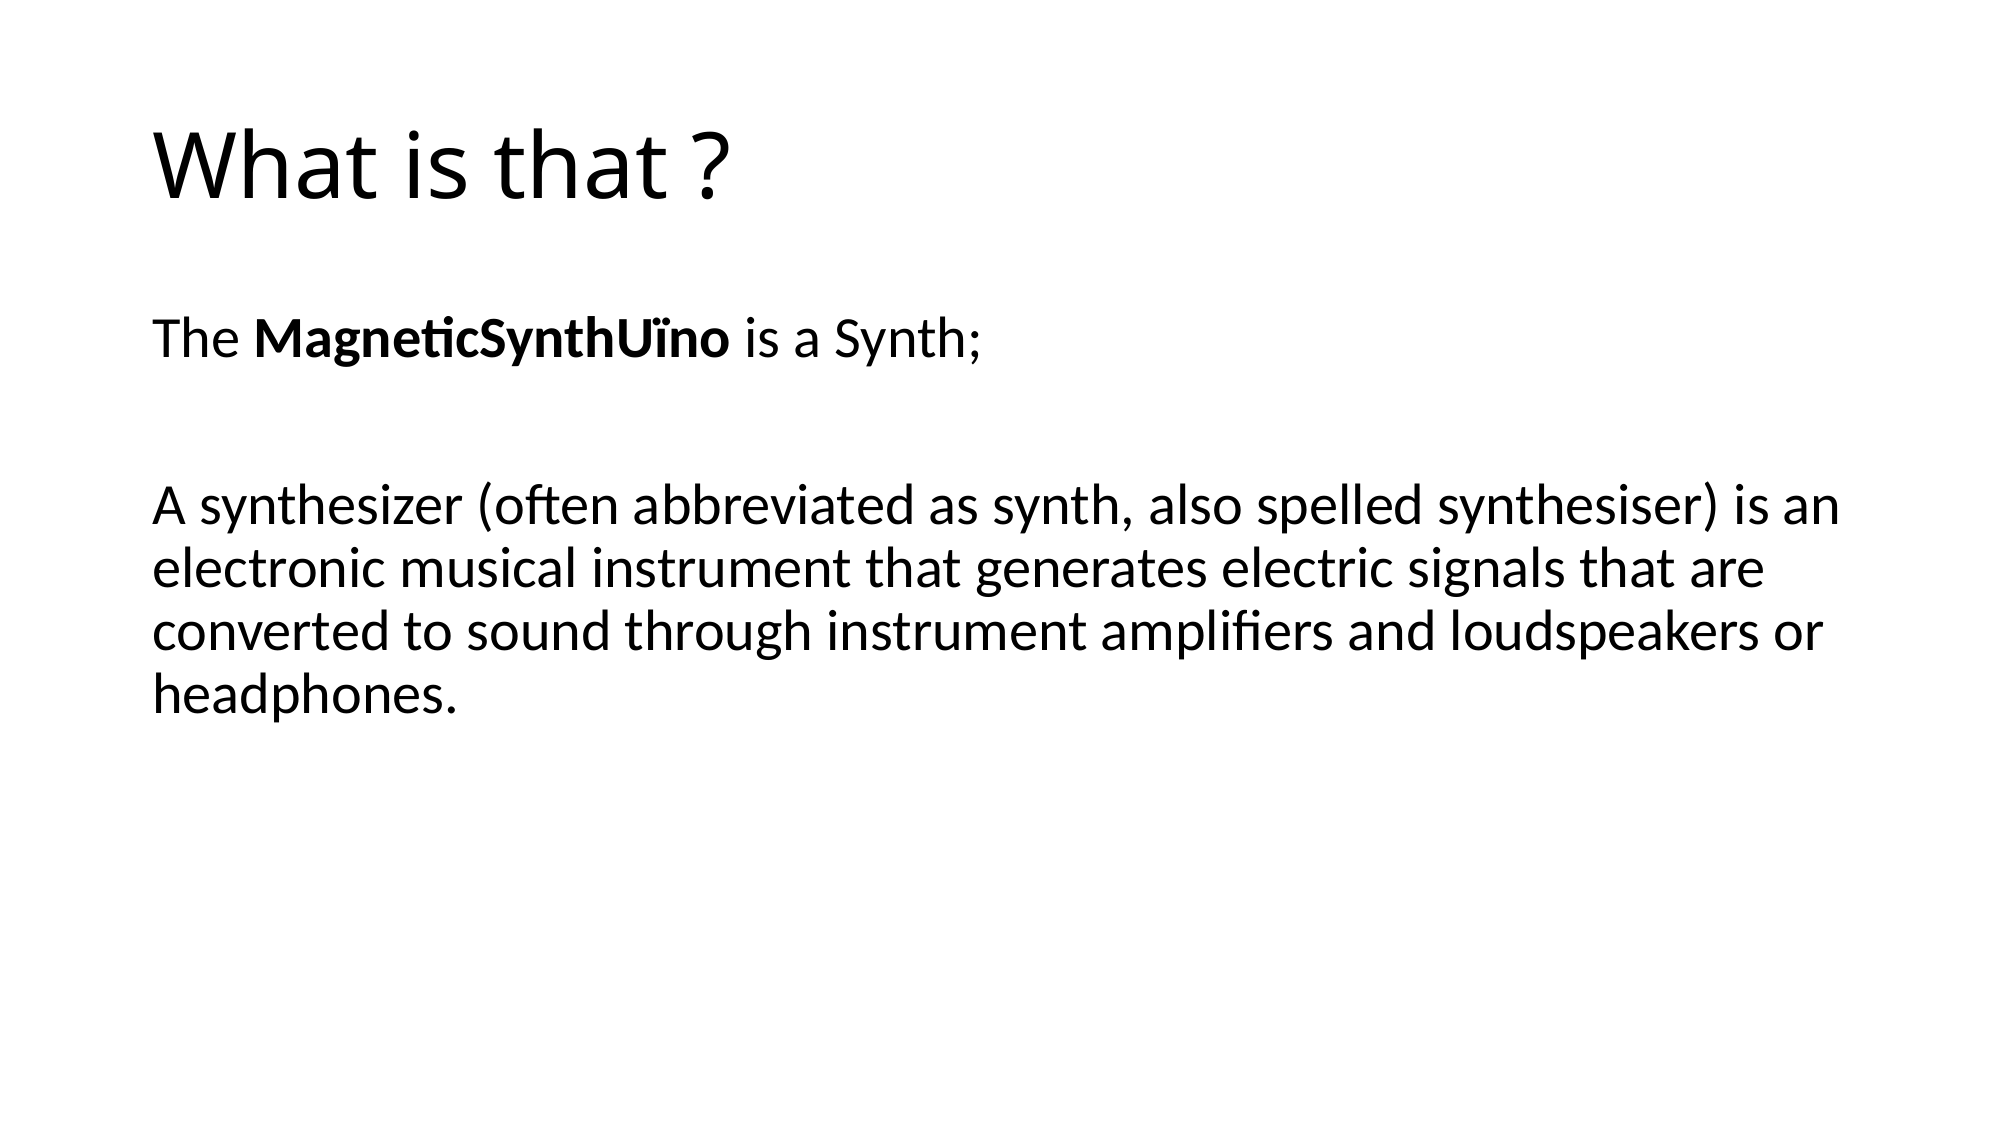

# What is that ?
The MagneticSynthUïno is a Synth;
A synthesizer (often abbreviated as synth, also spelled synthesiser) is an electronic musical instrument that generates electric signals that are converted to sound through instrument amplifiers and loudspeakers or headphones.